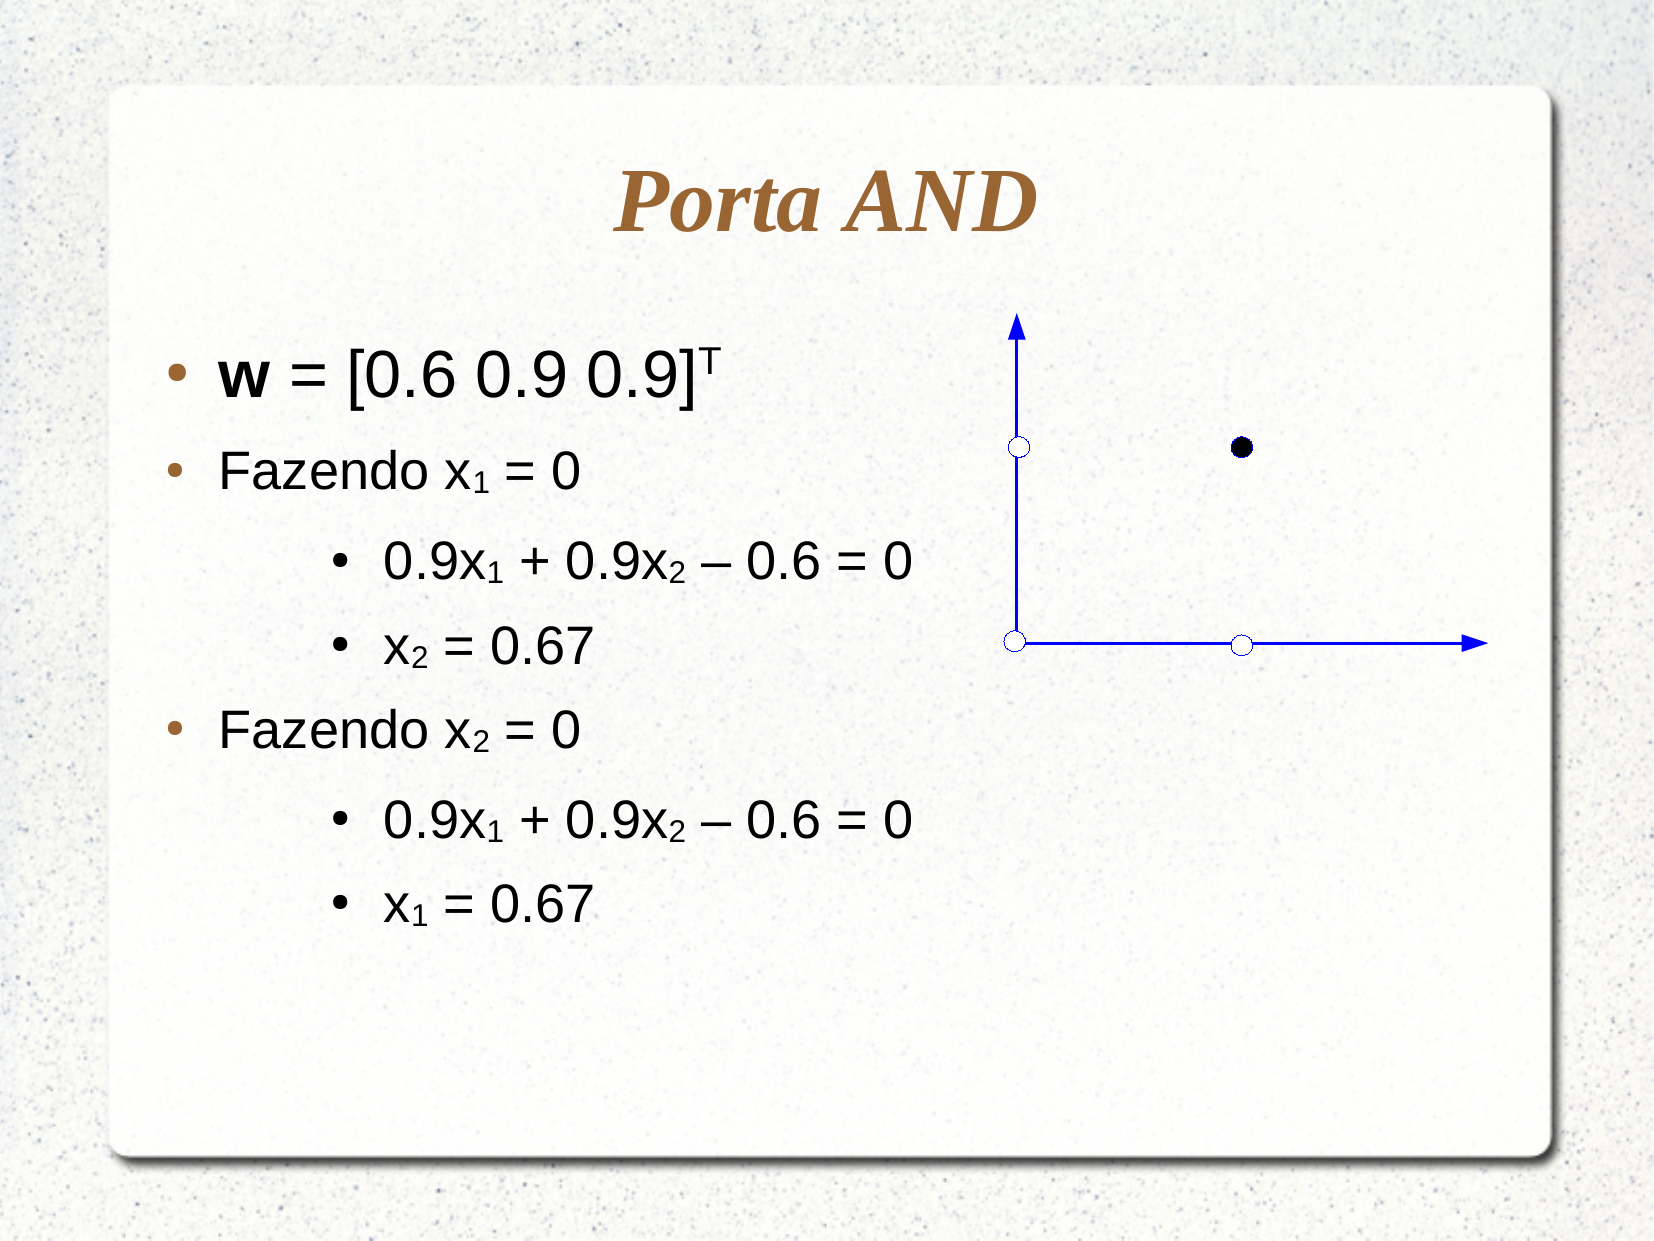

# Porta AND
w = [0.6 0.9 0.9]T
Fazendo x1 = 0
0.9x1 + 0.9x2 – 0.6 = 0
x2 = 0.67
Fazendo x2 = 0
0.9x1 + 0.9x2 – 0.6 = 0
x1 = 0.67